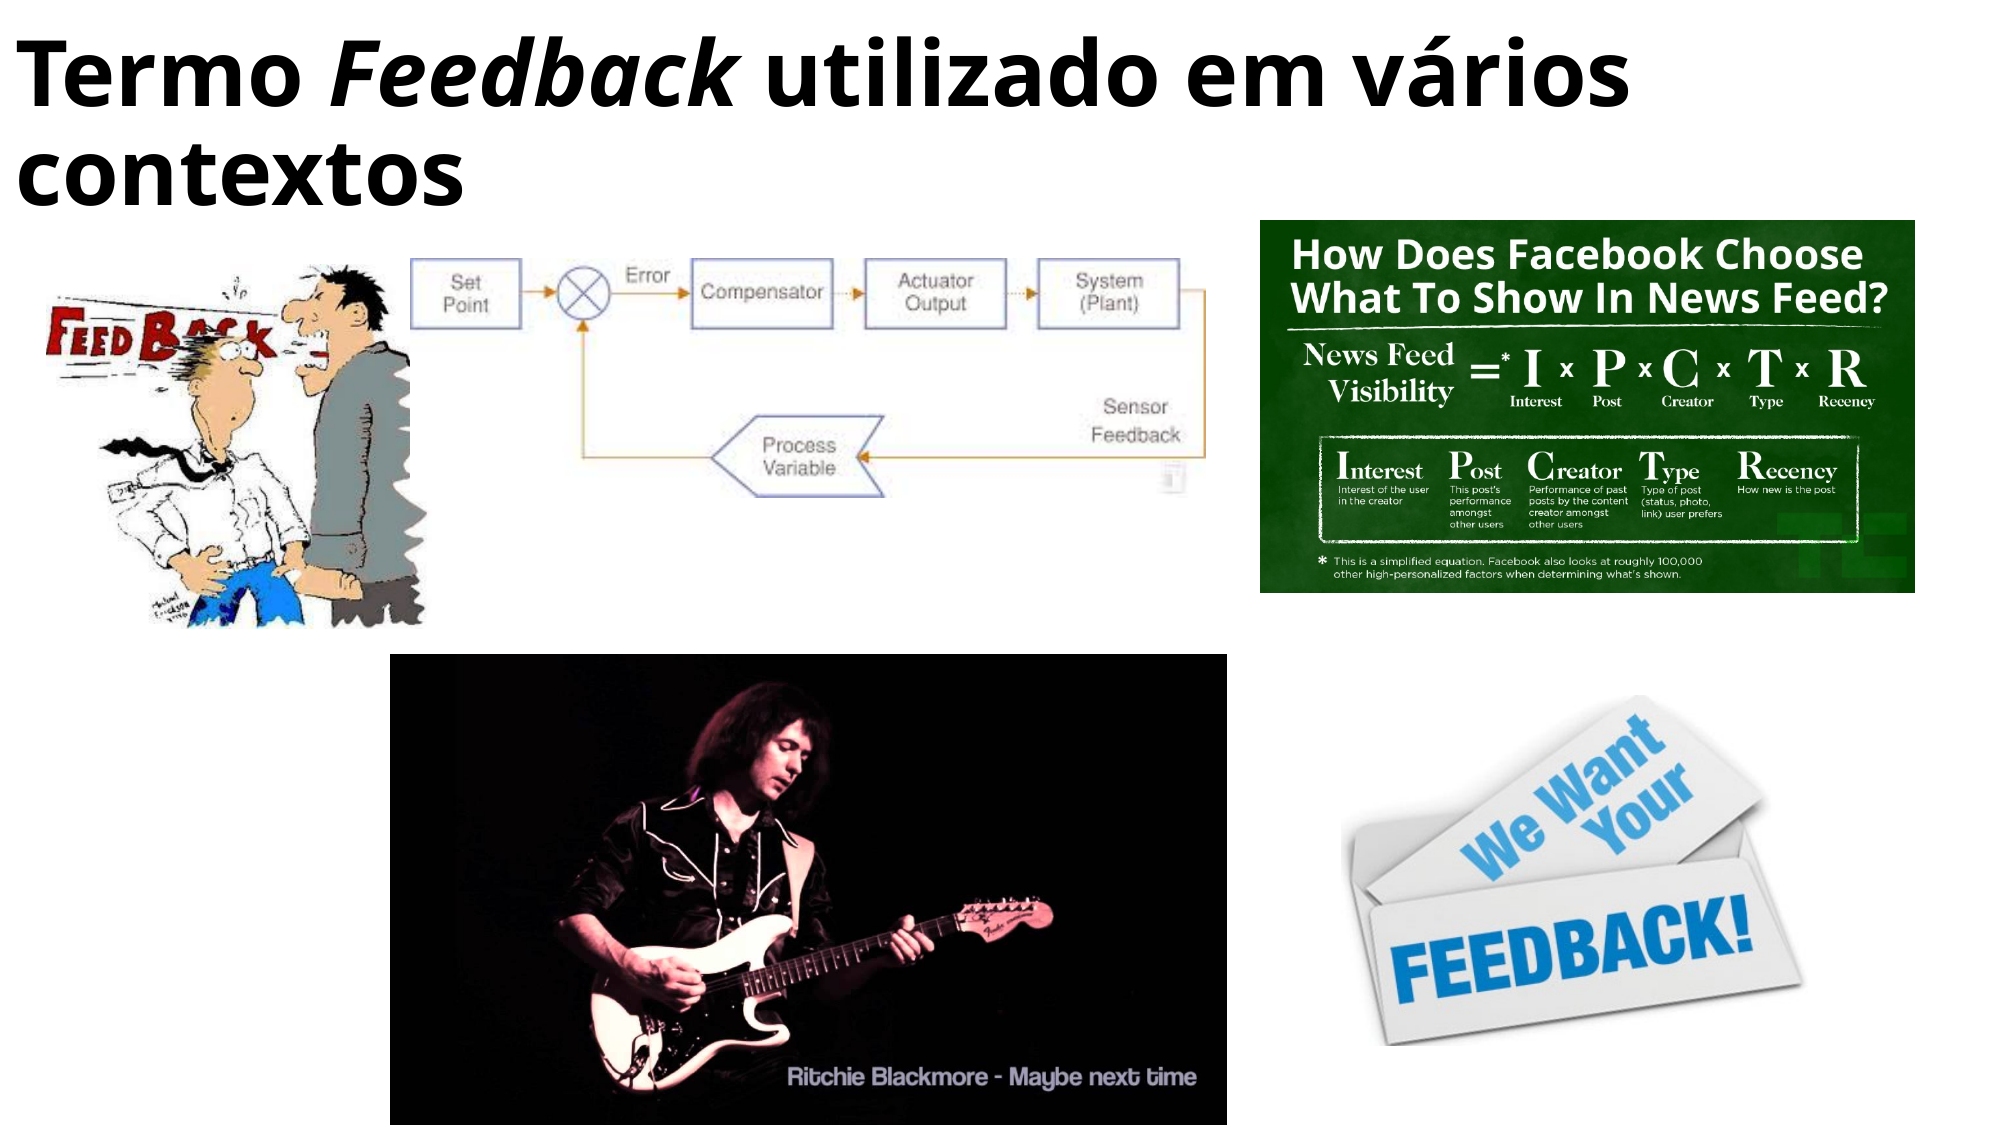

# Termo Feedback utilizado em vários contextos